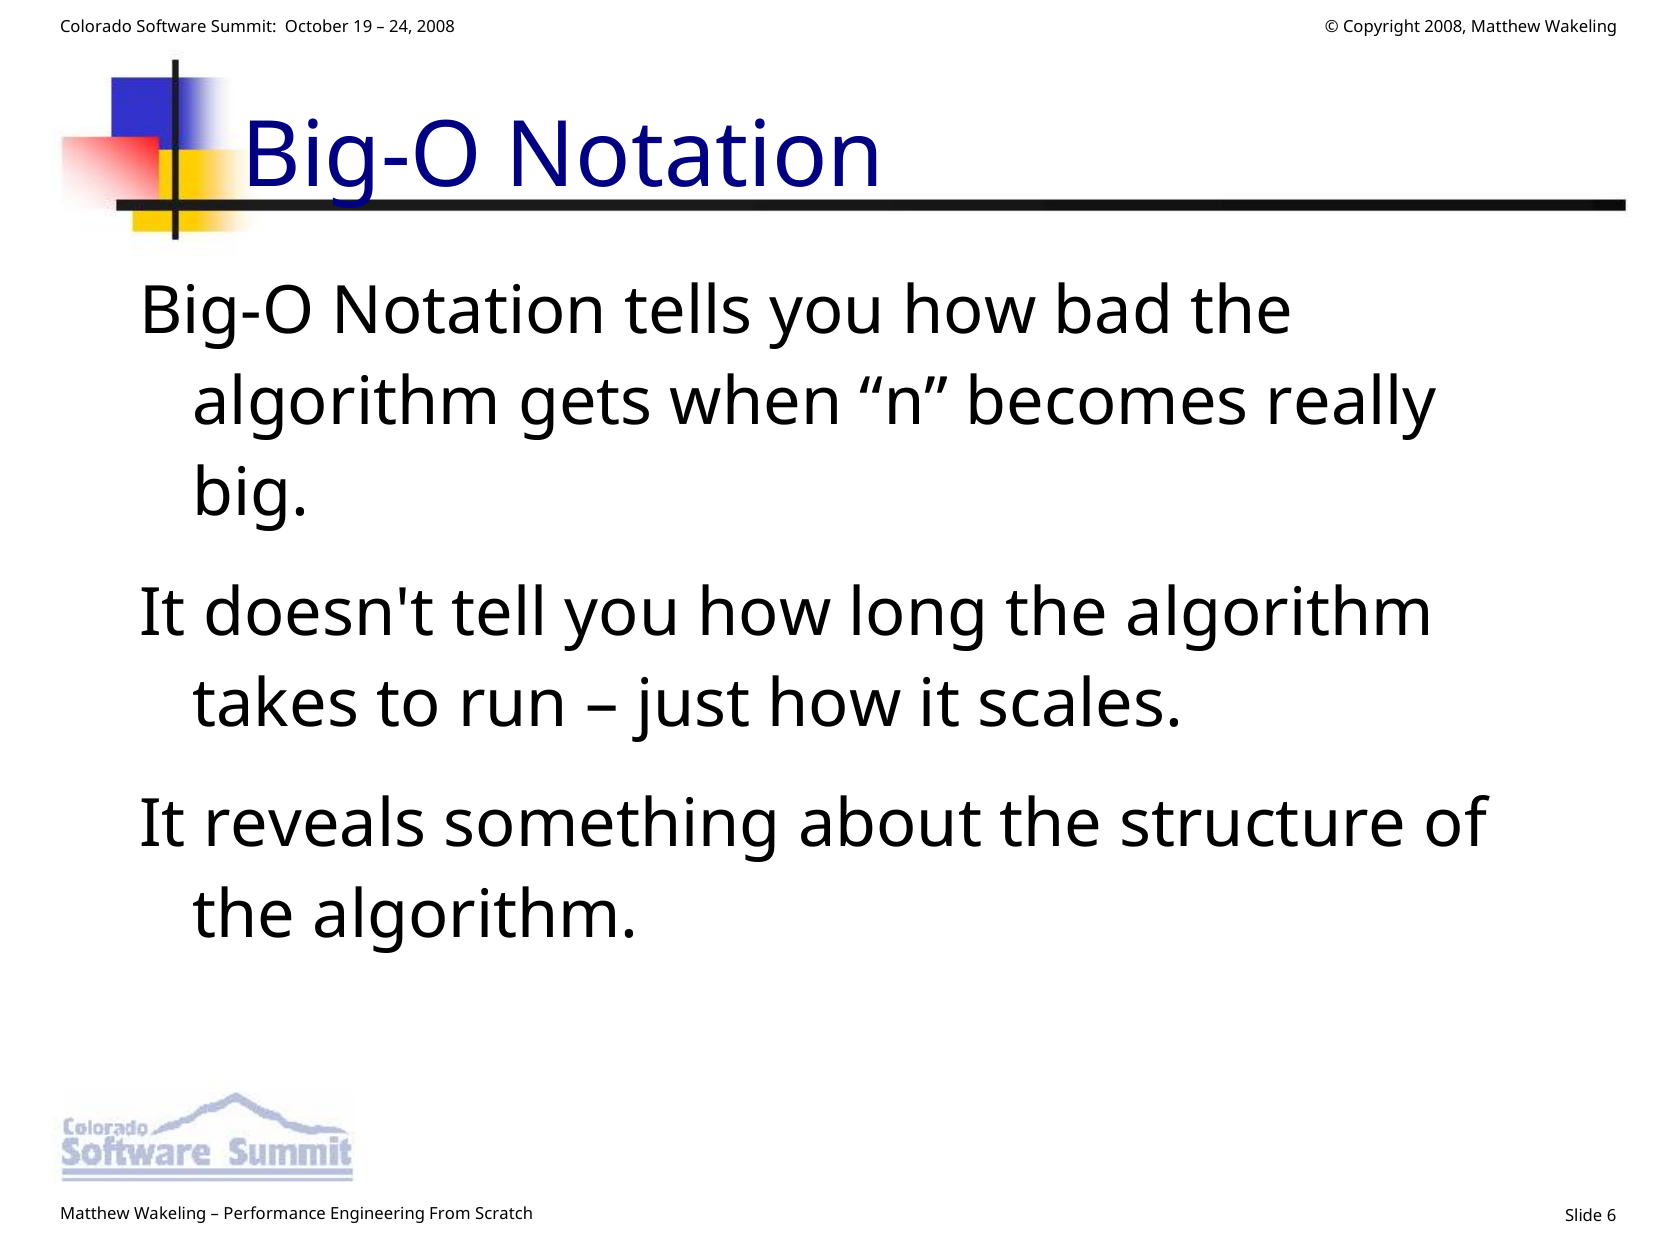

# Big-O Notation
Big-O Notation tells you how bad the algorithm gets when “n” becomes really big.
It doesn't tell you how long the algorithm takes to run – just how it scales.
It reveals something about the structure of the algorithm.